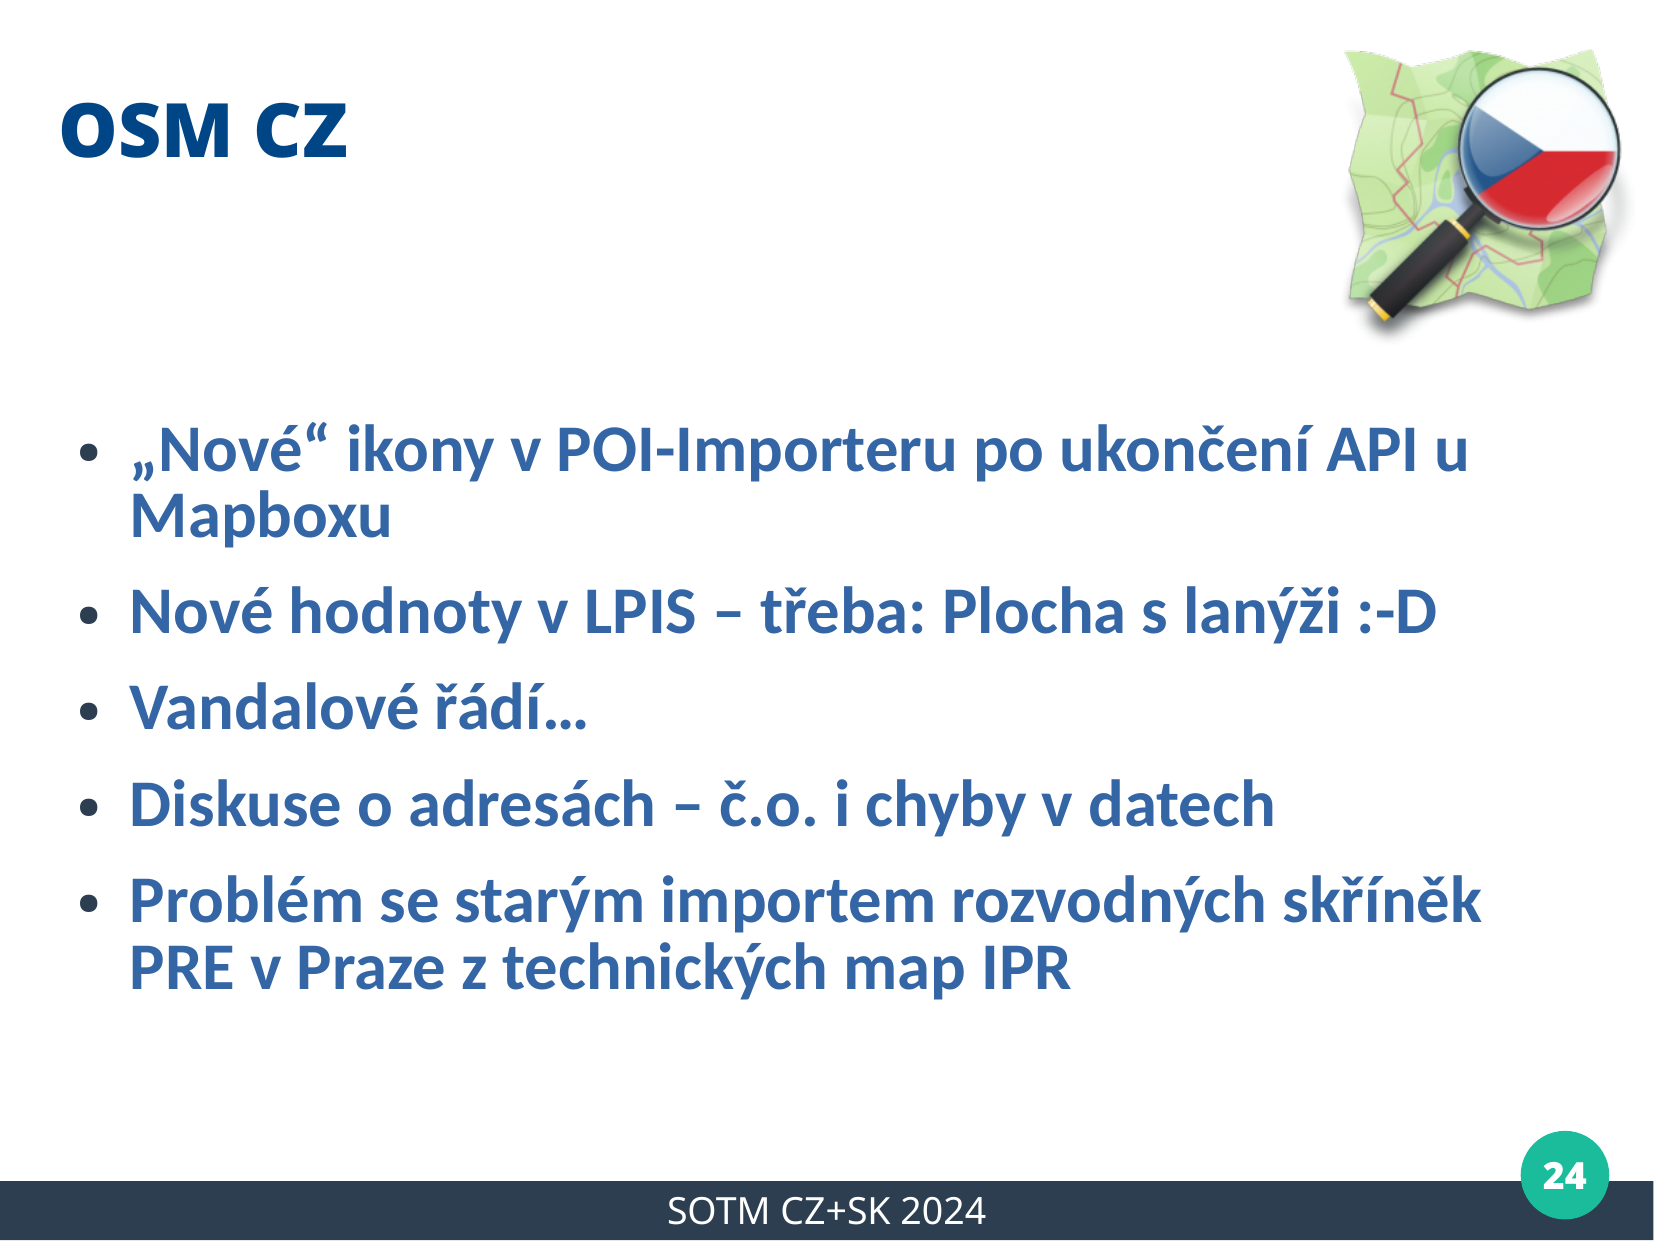

# OSM CZ
„Nové“ ikony v POI-Importeru po ukončení API u Mapboxu
Nové hodnoty v LPIS – třeba: Plocha s lanýži :-D
Vandalové řádí…
Diskuse o adresách – č.o. i chyby v datech
Problém se starým importem rozvodných skříněk PRE v Praze z technických map IPR
24
SOTM CZ+SK 2024